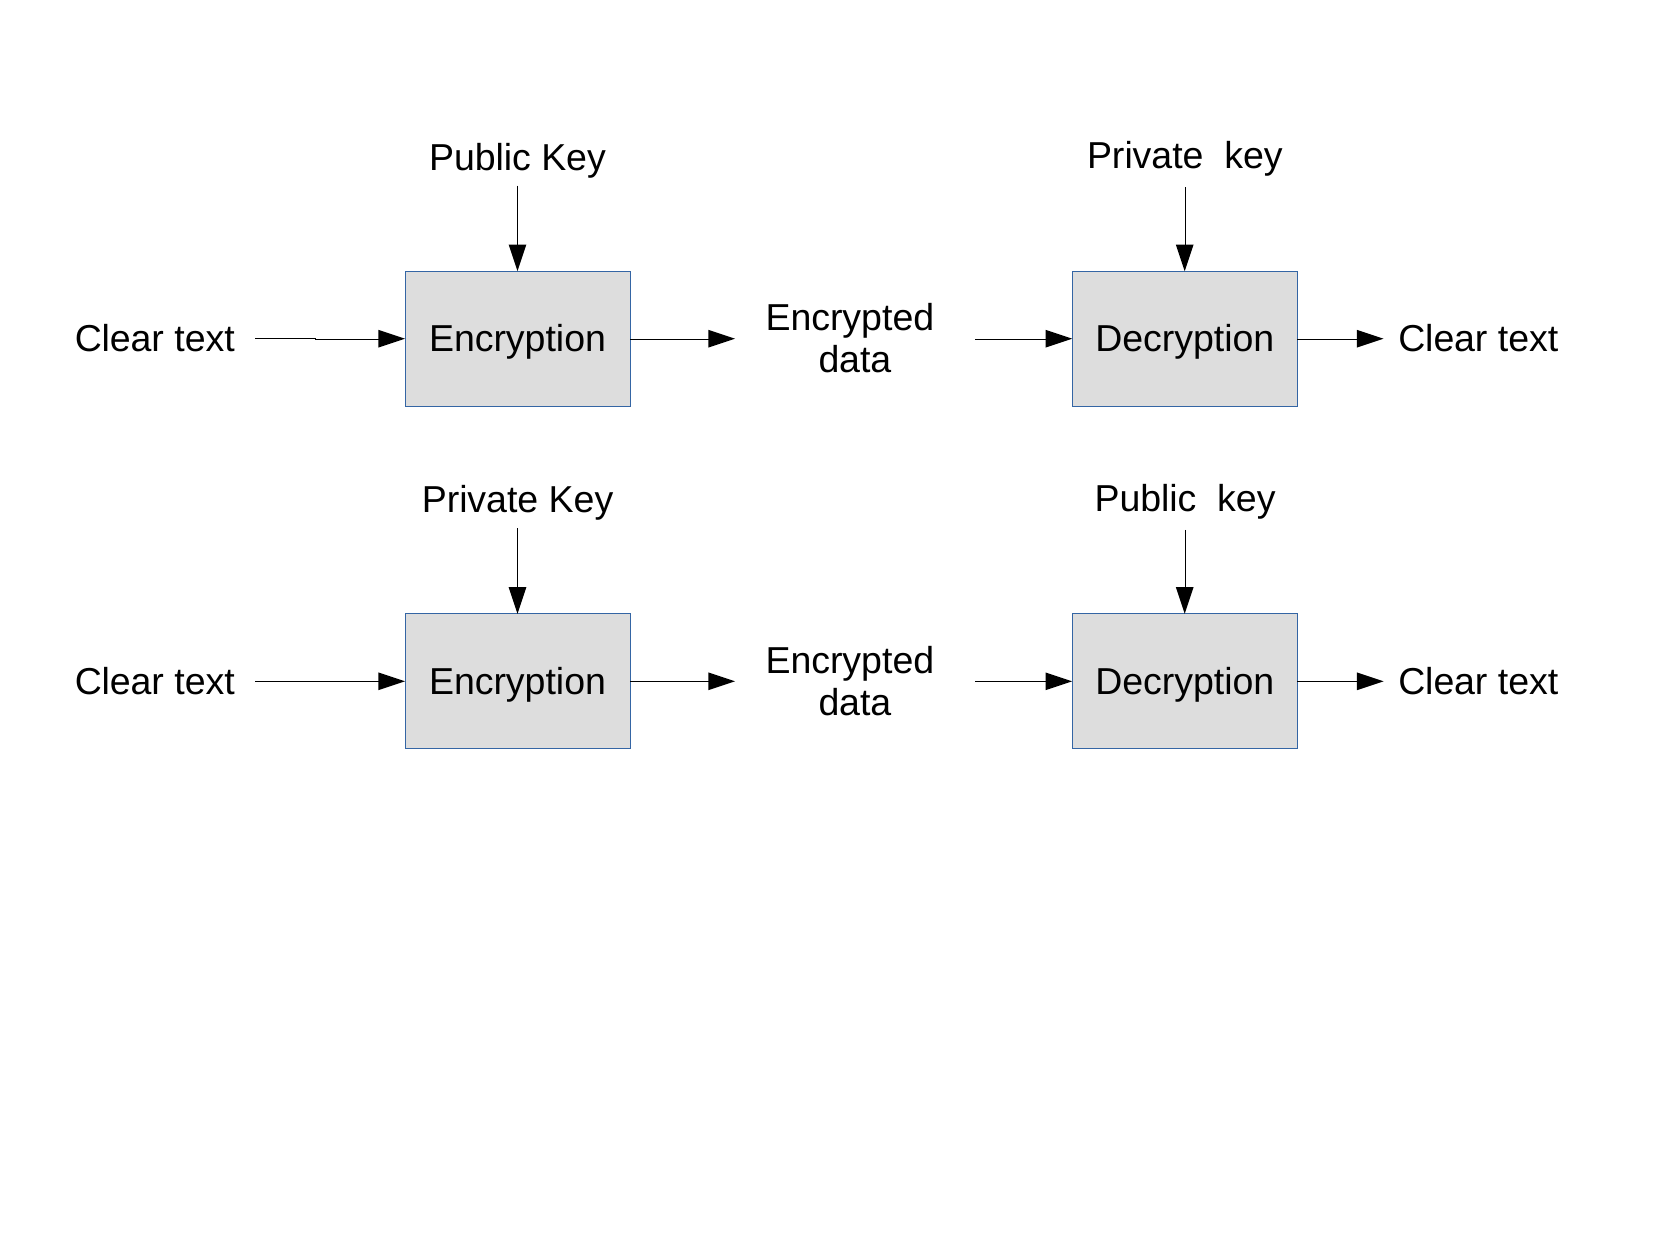

Private key
Public Key
Encryption
Decryption
Encrypted
data
Clear text
Clear text
Public key
Private Key
Encryption
Decryption
Encrypted
data
Clear text
Clear text